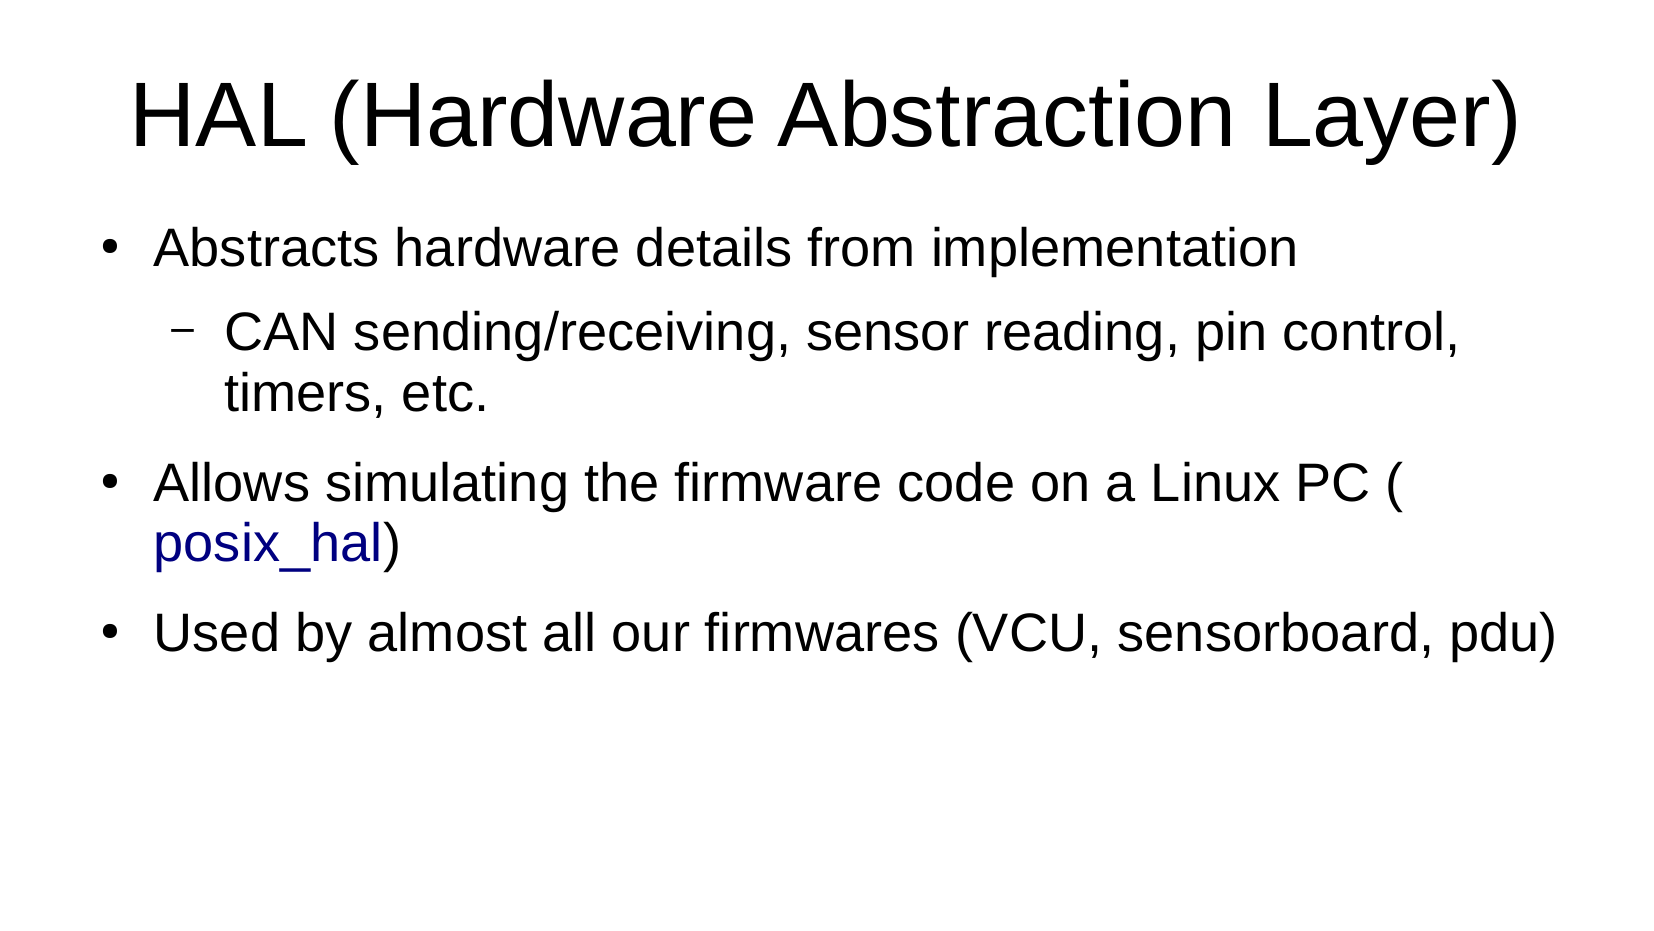

# HAL (Hardware Abstraction Layer)
Abstracts hardware details from implementation
CAN sending/receiving, sensor reading, pin control, timers, etc.
Allows simulating the firmware code on a Linux PC (posix_hal)
Used by almost all our firmwares (VCU, sensorboard, pdu)